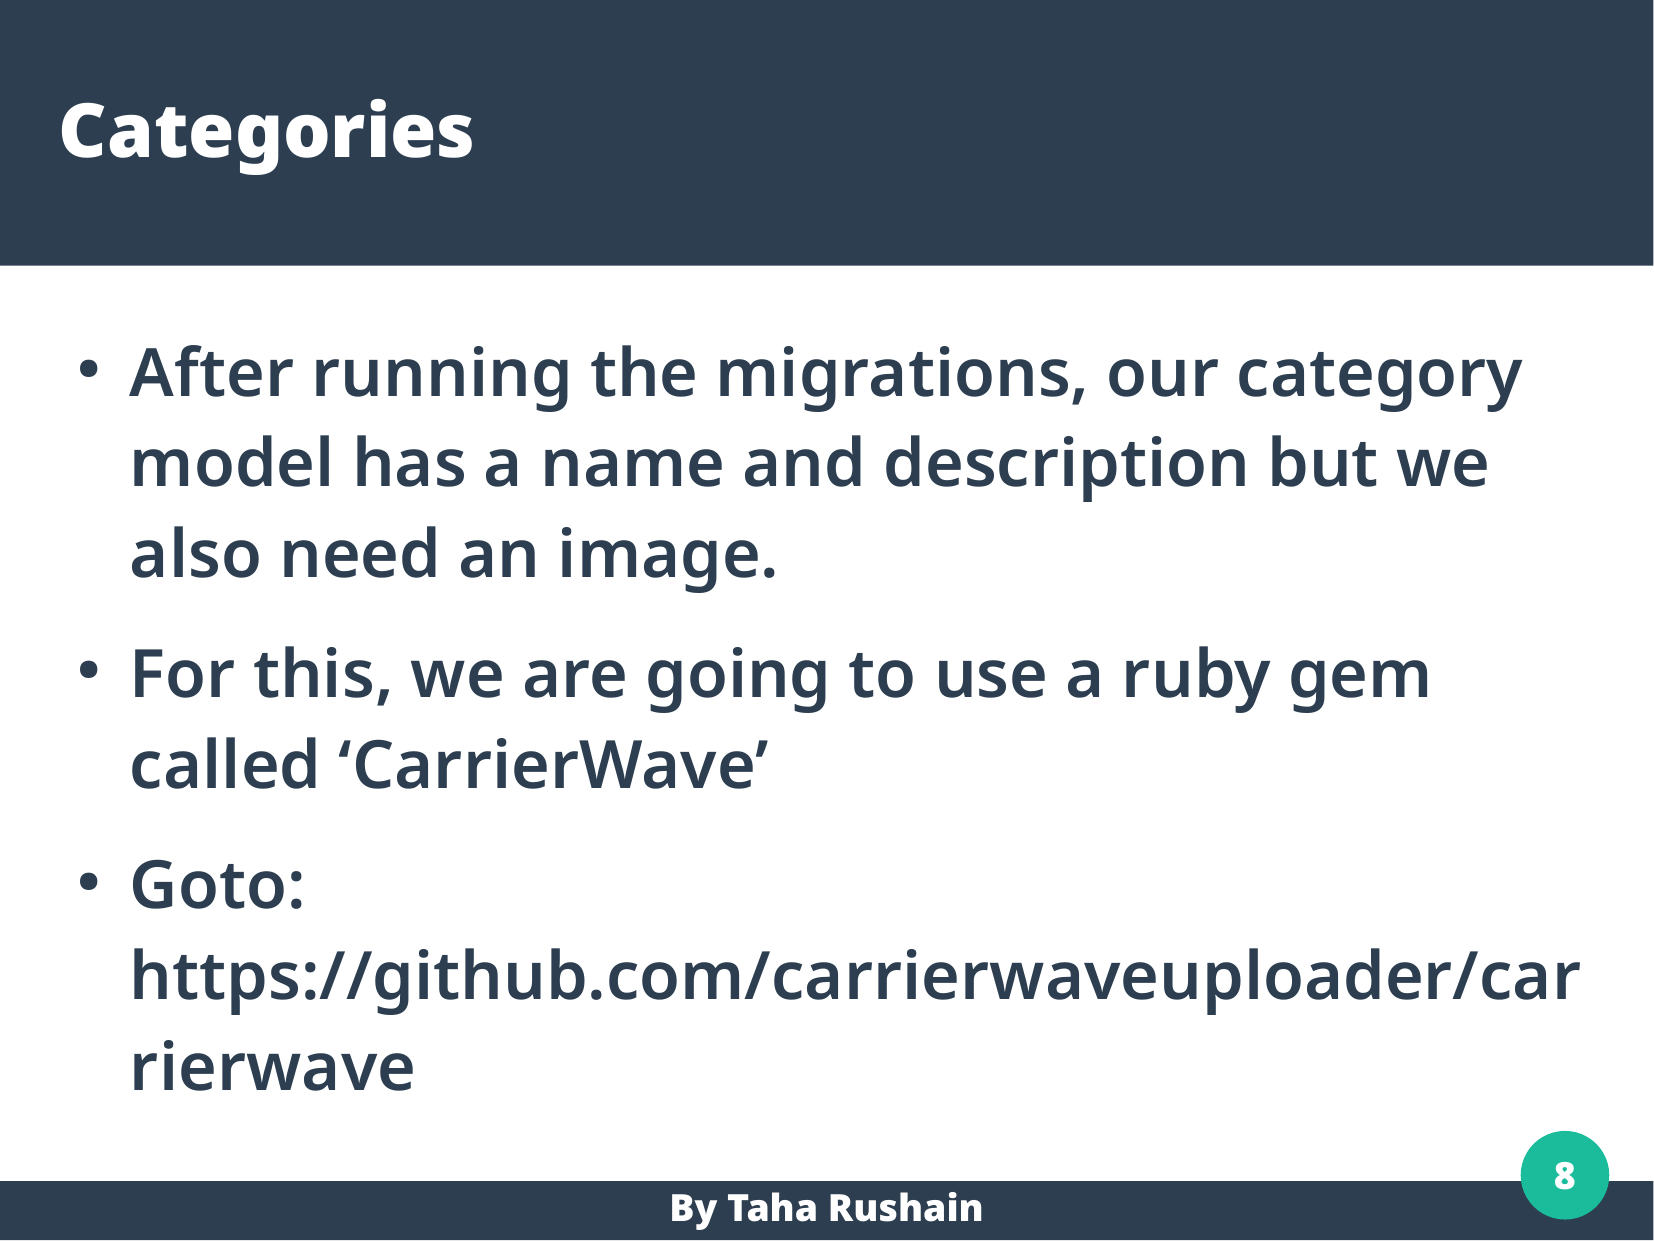

# Categories
After running the migrations, our category model has a name and description but we also need an image.
For this, we are going to use a ruby gem called ‘CarrierWave’
Goto: https://github.com/carrierwaveuploader/carrierwave
8
By Taha Rushain